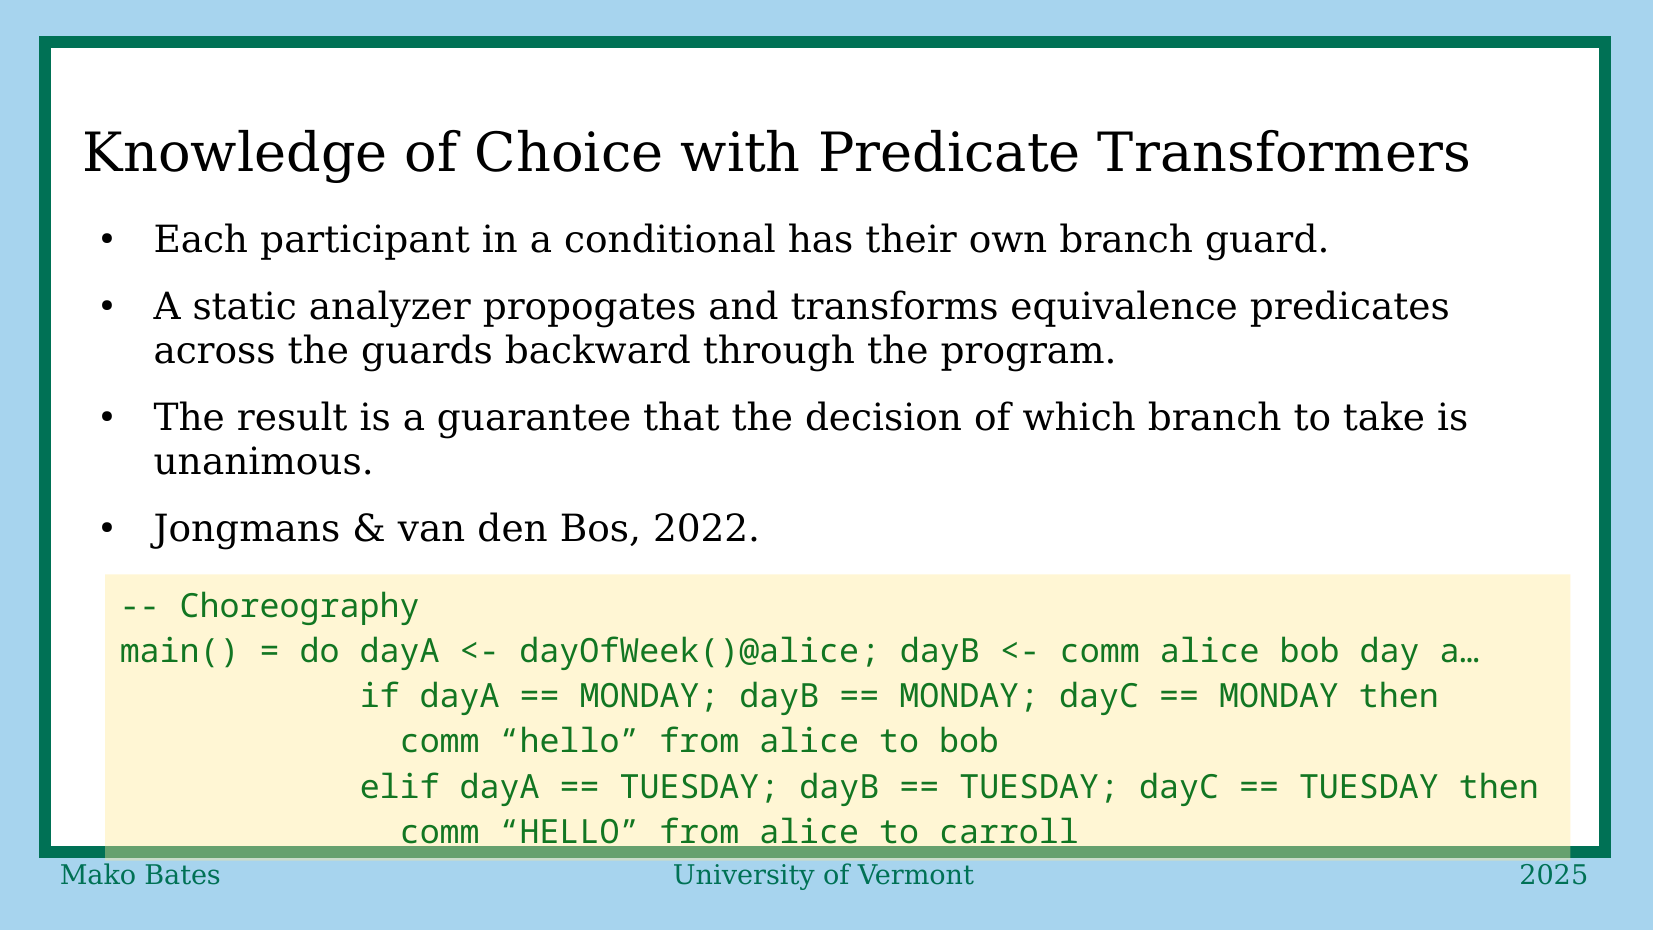

# Knowledge of Choice with Predicate Transformers
Each participant in a conditional has their own branch guard.
A static analyzer propogates and transforms equivalence predicates across the guards backward through the program.
The result is a guarantee that the decision of which branch to take is unanimous.
Jongmans & van den Bos, 2022.
-- Choreography
main() = do dayA <- dayOfWeek()@alice; dayB <- comm alice bob day a…
 if dayA == MONDAY; dayB == MONDAY; dayC == MONDAY then
 comm “hello” from alice to bob
 elif dayA == TUESDAY; dayB == TUESDAY; dayC == TUESDAY then
 comm “HELLO” from alice to carroll